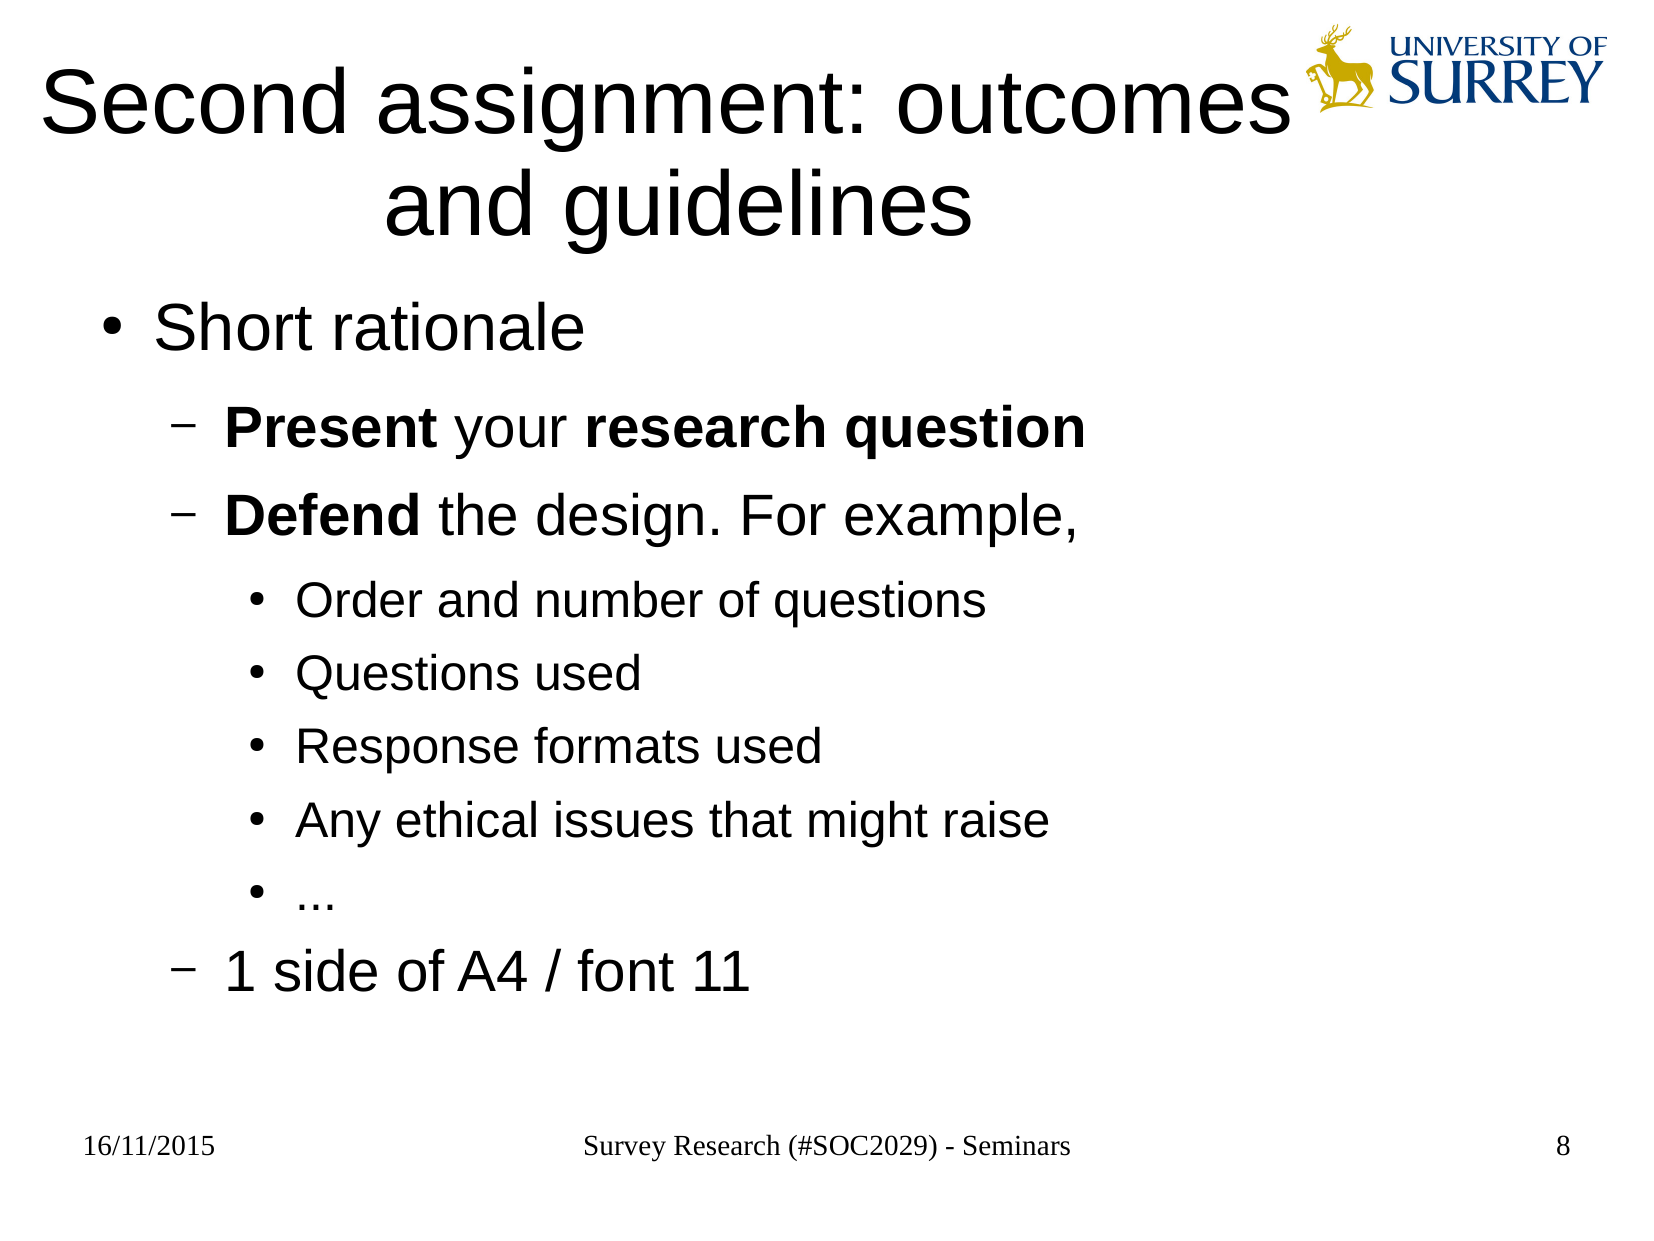

# Second assignment: outcomes and guidelines
Short rationale
Present your research question
Defend the design. For example,
Order and number of questions
Questions used
Response formats used
Any ethical issues that might raise
...
1 side of A4 / font 11
05/10/2015
8